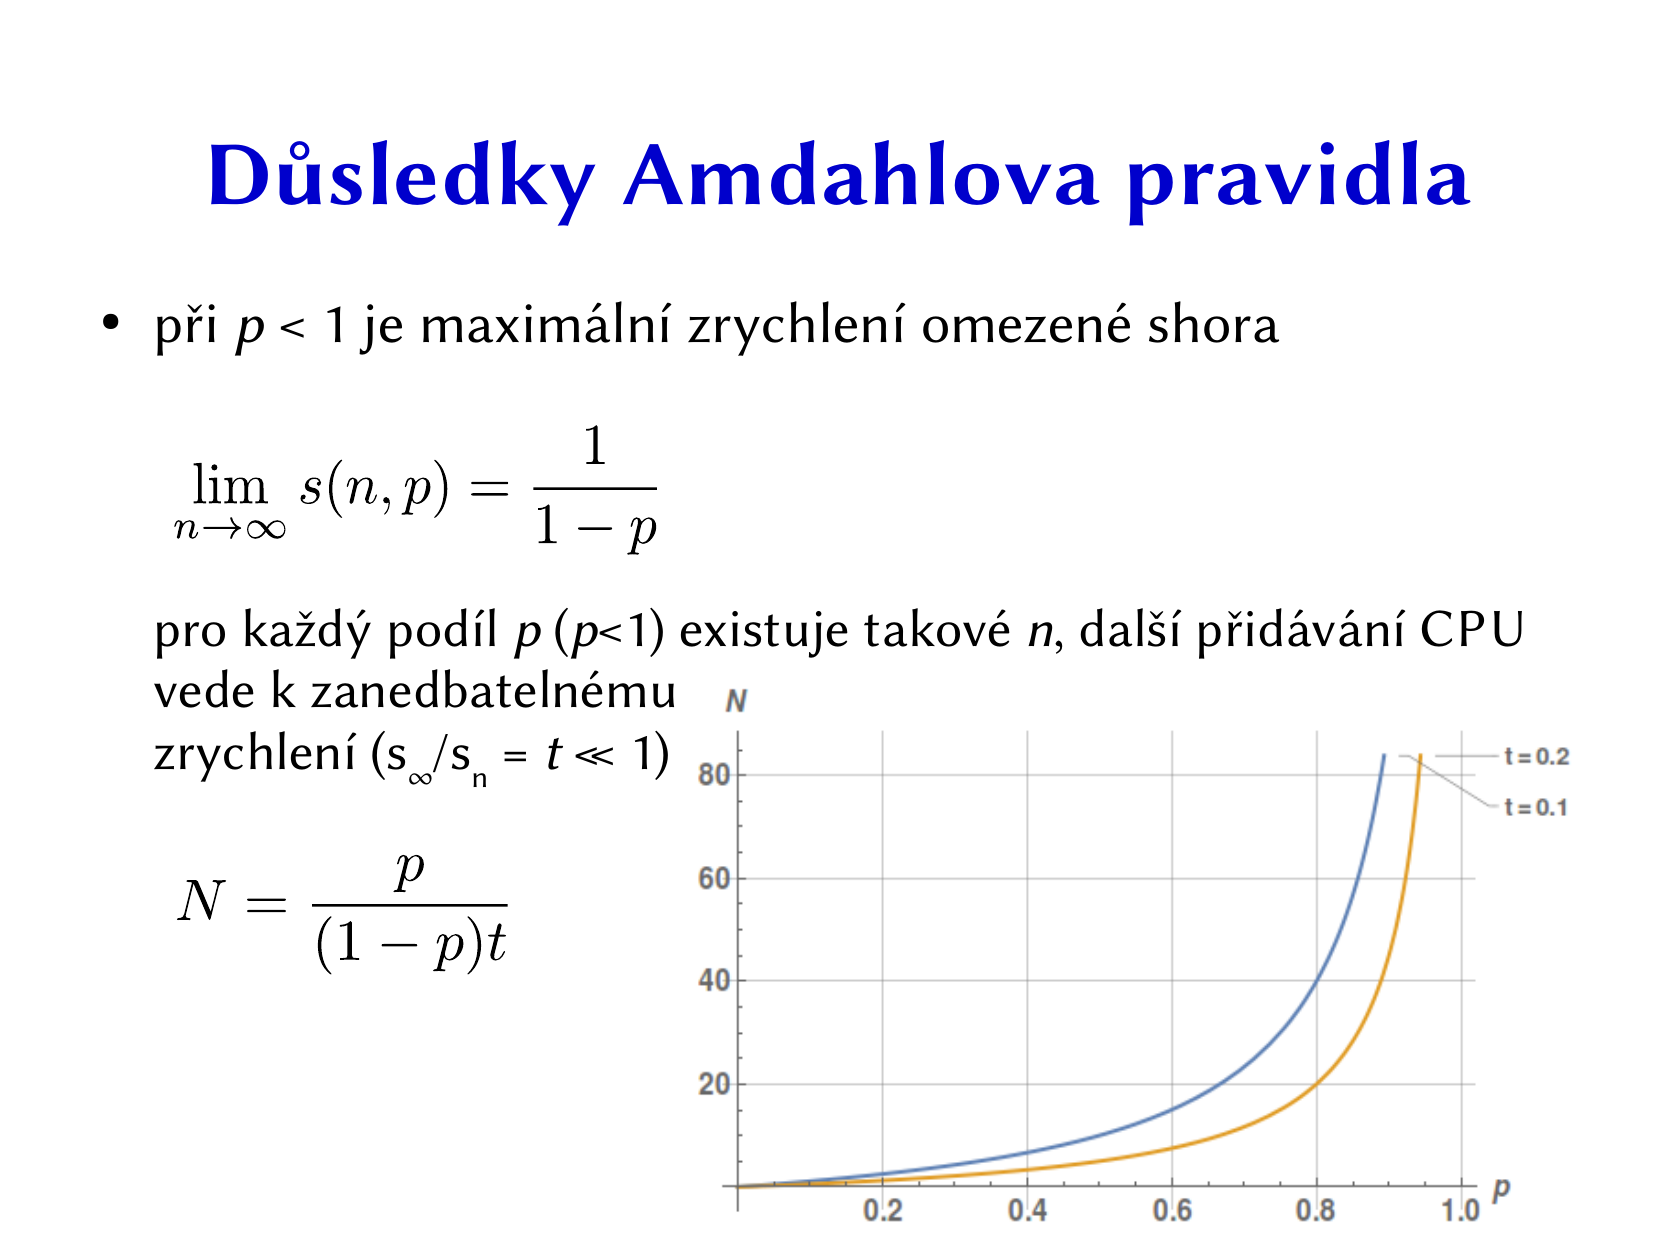

# Důsledky Amdahlova pravidla
při p < 1 je maximální zrychlení omezené shora
pro každý podíl p (p<1) existuje takové n, další přidávání CPU vede k zanedbatelnému
zrychlení (s∞/sn = t ≪ 1)